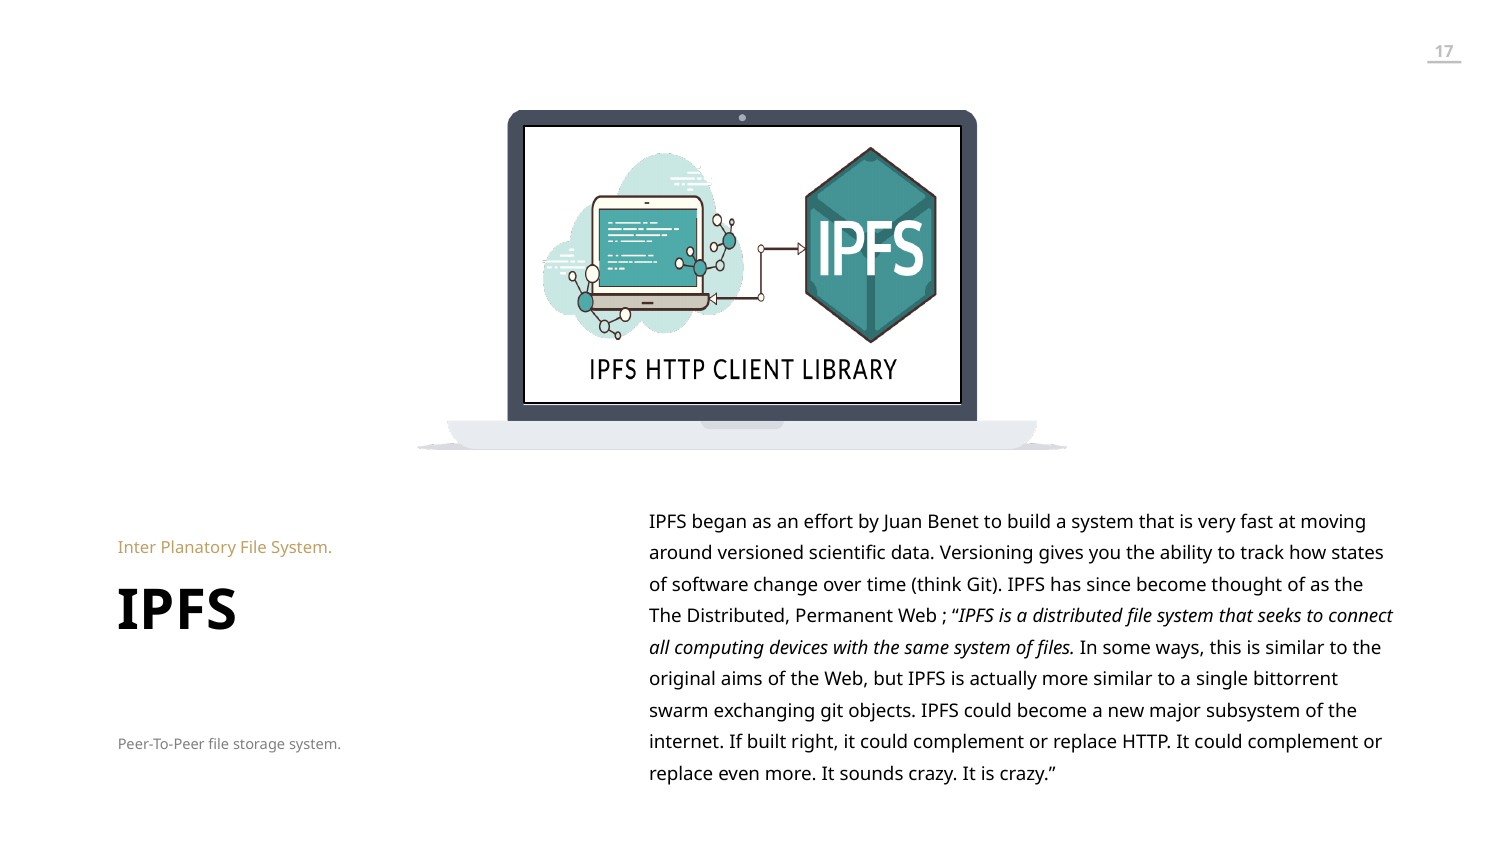

IPFS began as an effort by Juan Benet to build a system that is very fast at moving around versioned scientific data. Versioning gives you the ability to track how states of software change over time (think Git). IPFS has since become thought of as the The Distributed, Permanent Web ; “IPFS is a distributed file system that seeks to connect all computing devices with the same system of files. In some ways, this is similar to the original aims of the Web, but IPFS is actually more similar to a single bittorrent swarm exchanging git objects. IPFS could become a new major subsystem of the internet. If built right, it could complement or replace HTTP. It could complement or replace even more. It sounds crazy. It is crazy.”
Inter Planatory File System.
IPFS
Peer-To-Peer file storage system.